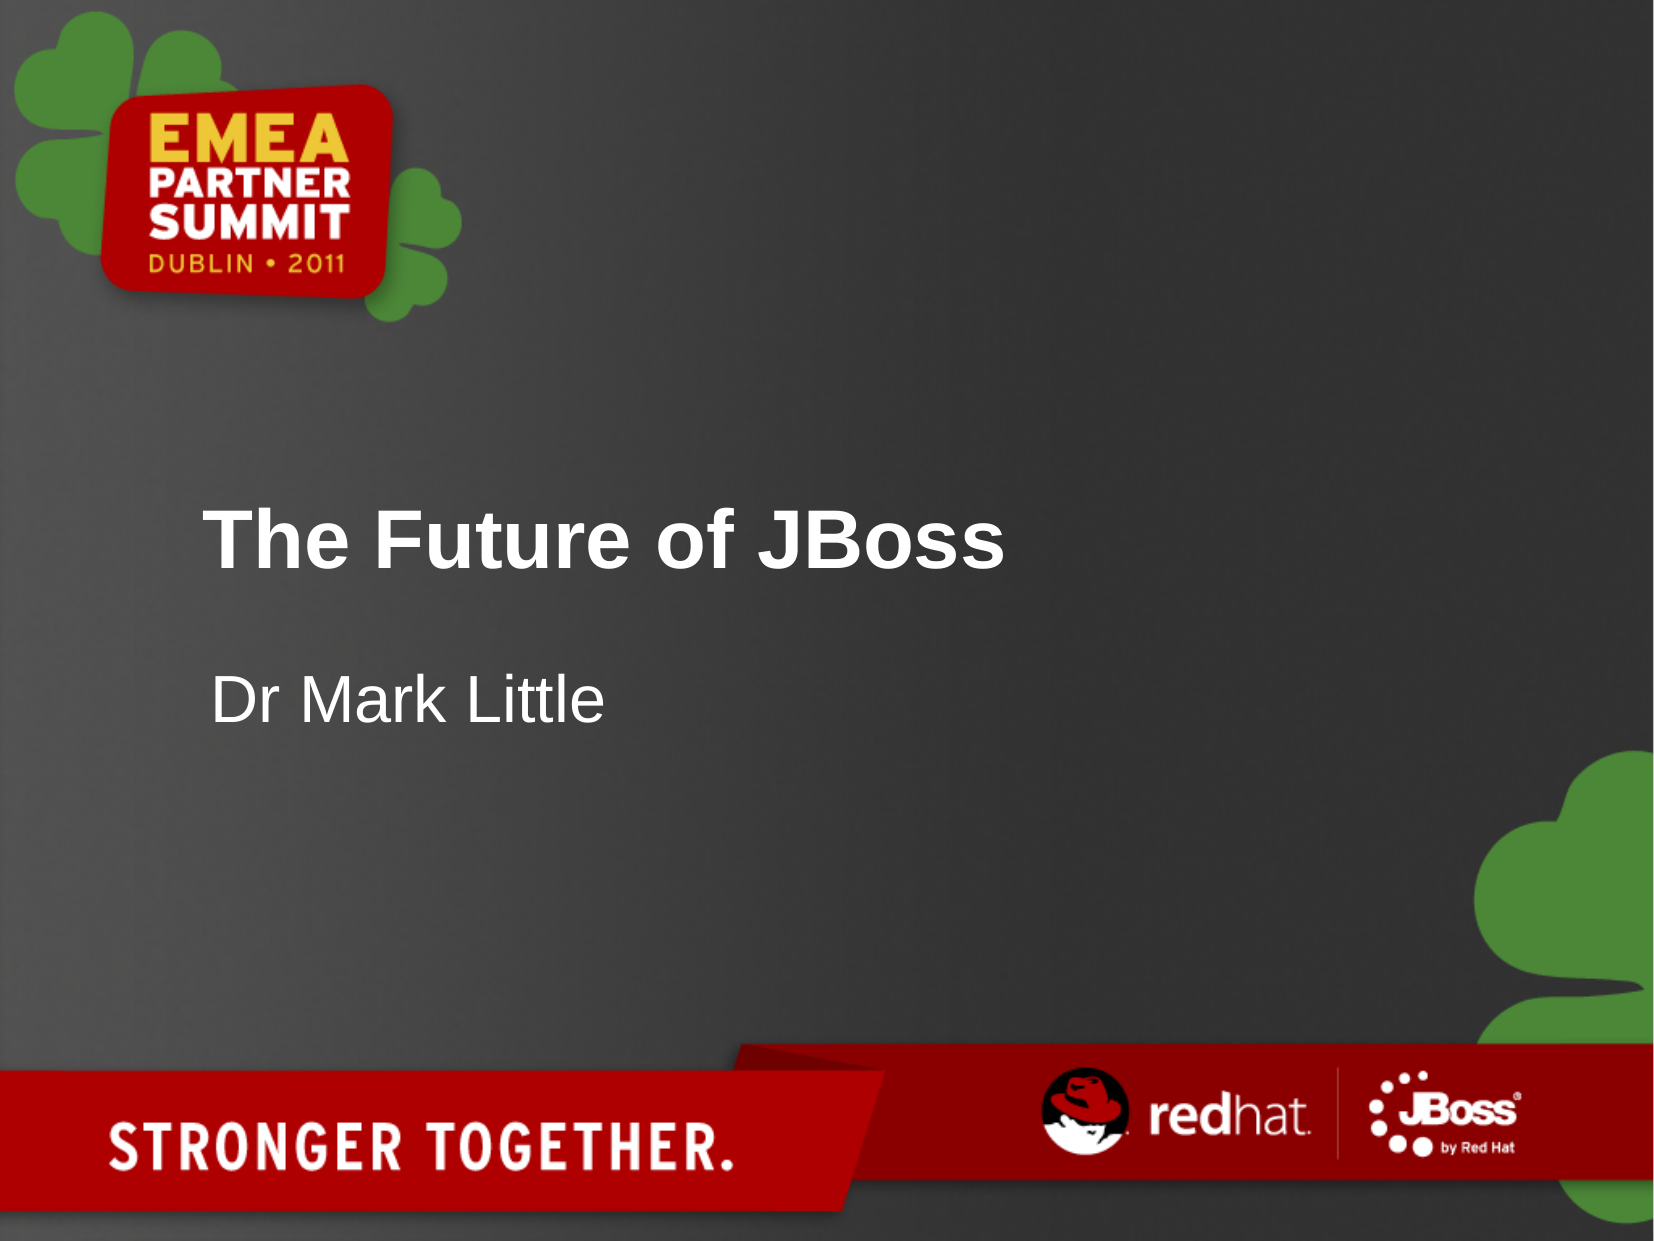

The Future of JBoss
Dr Mark Little